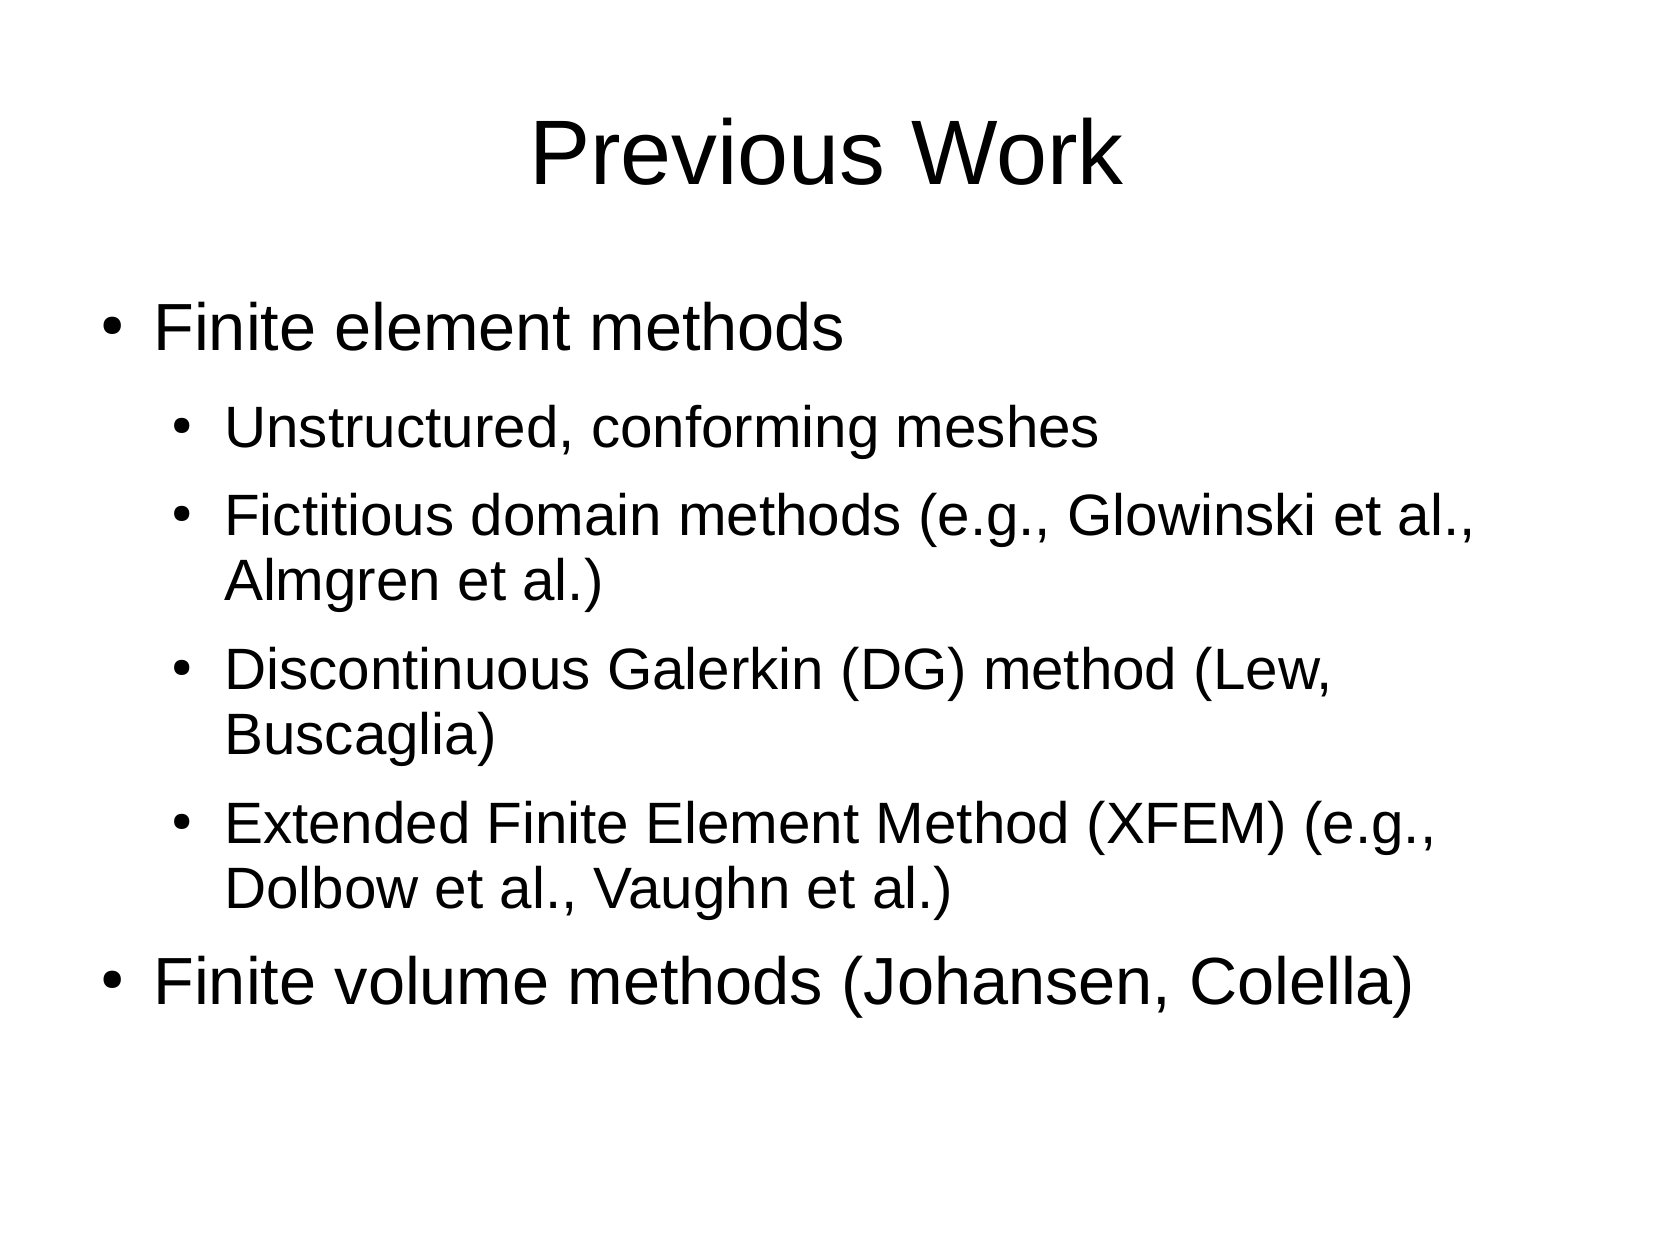

# Previous Work
Finite element methods
Unstructured, conforming meshes
Fictitious domain methods (e.g., Glowinski et al., Almgren et al.)
Discontinuous Galerkin (DG) method (Lew, Buscaglia)
Extended Finite Element Method (XFEM) (e.g., Dolbow et al., Vaughn et al.)
Finite volume methods (Johansen, Colella)